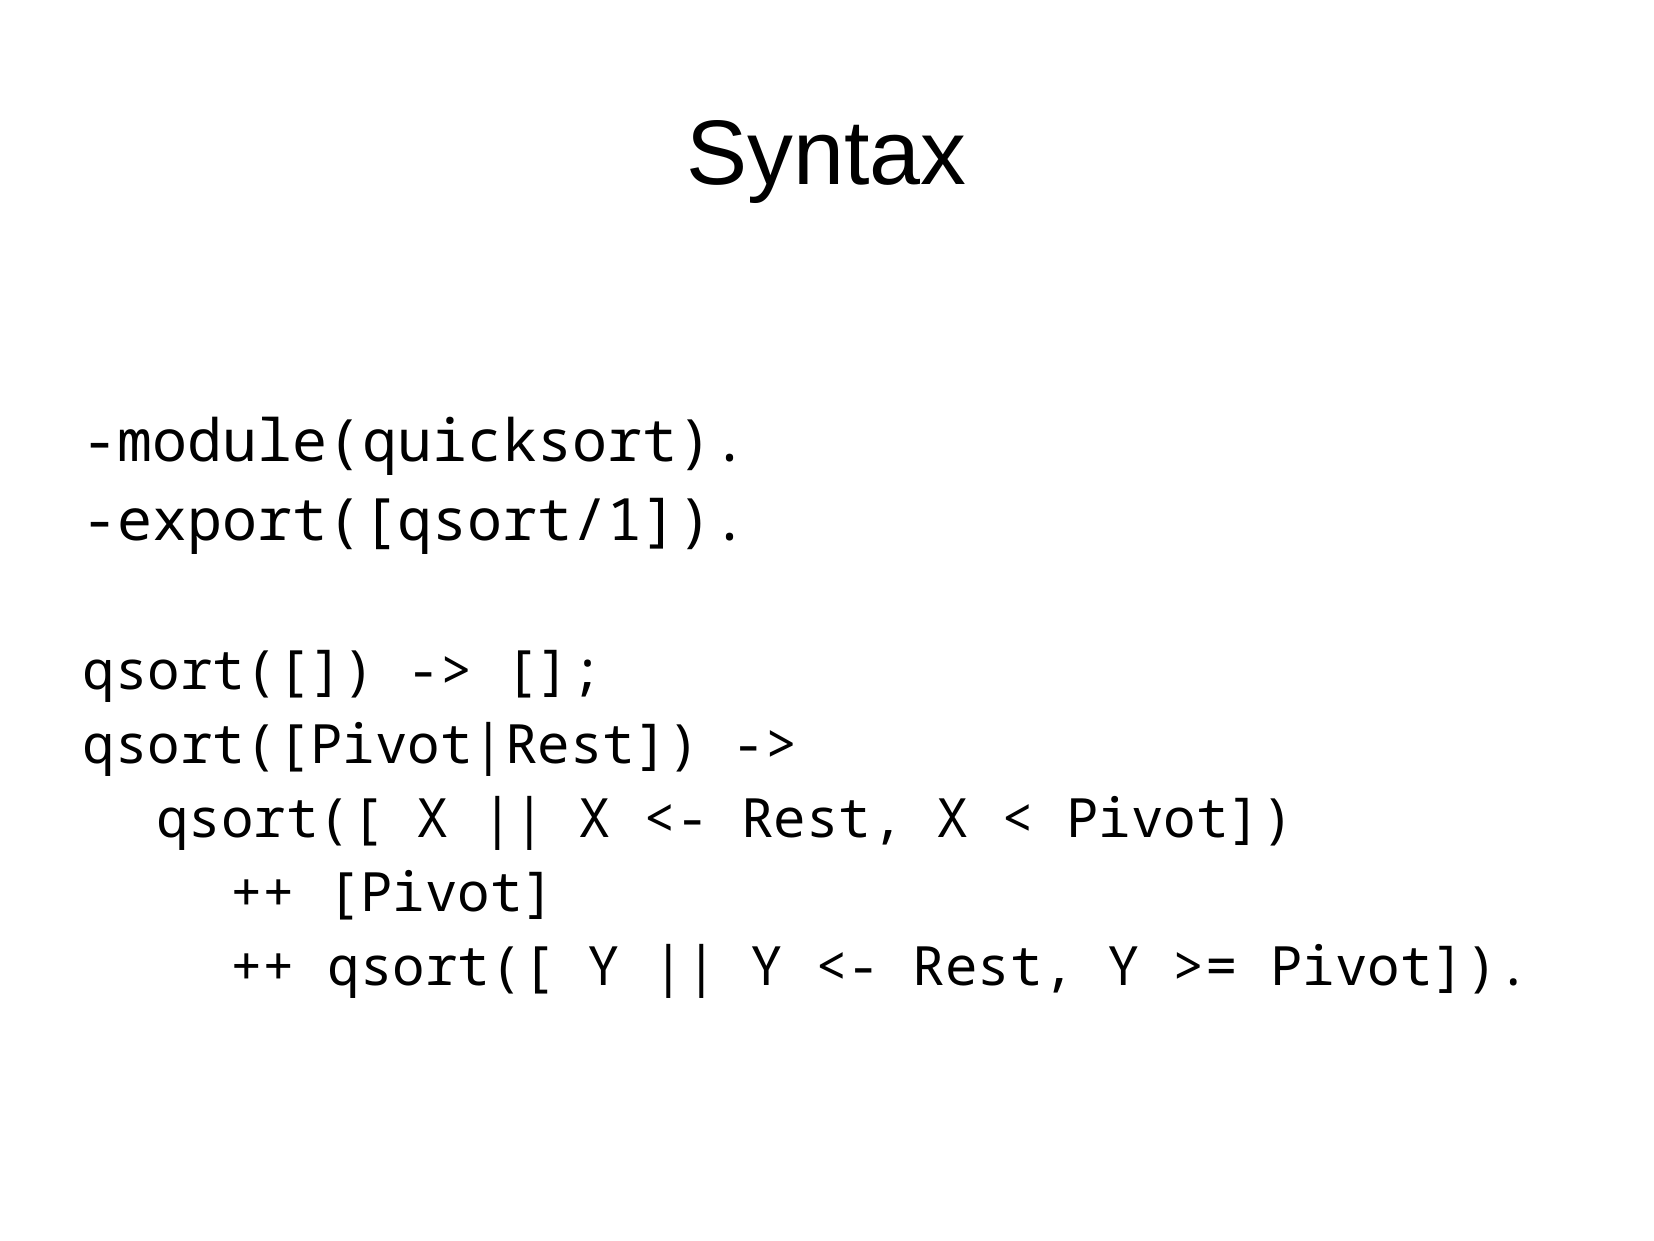

# Syntax
-module(quicksort).
-export([qsort/1]).
qsort([]) -> [];
qsort([Pivot|Rest]) ->
	qsort([ X || X <- Rest, X < Pivot])
		++ [Pivot]
		++ qsort([ Y || Y <- Rest, Y >= Pivot]).